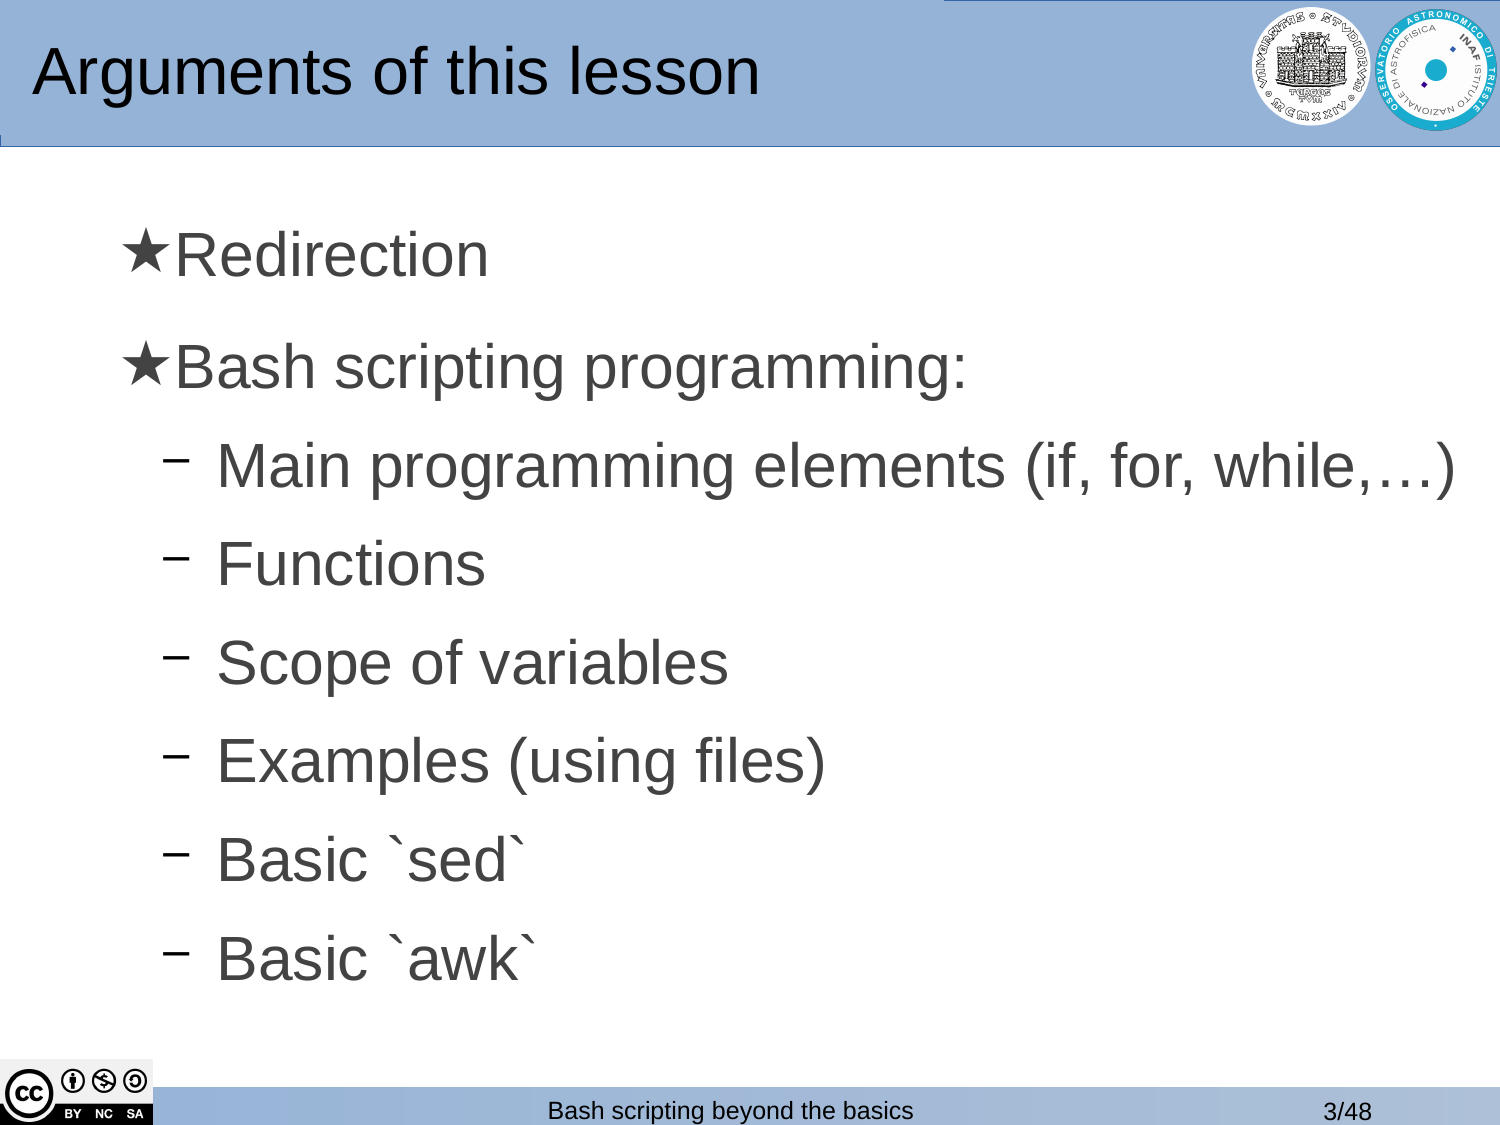

Traditional service delivery
Arguments of this lesson
# Redirection
Bash scripting programming:
Main programming elements (if, for, while,…)
Functions
Scope of variables
Examples (using files)
Basic `sed`
Basic `awk`